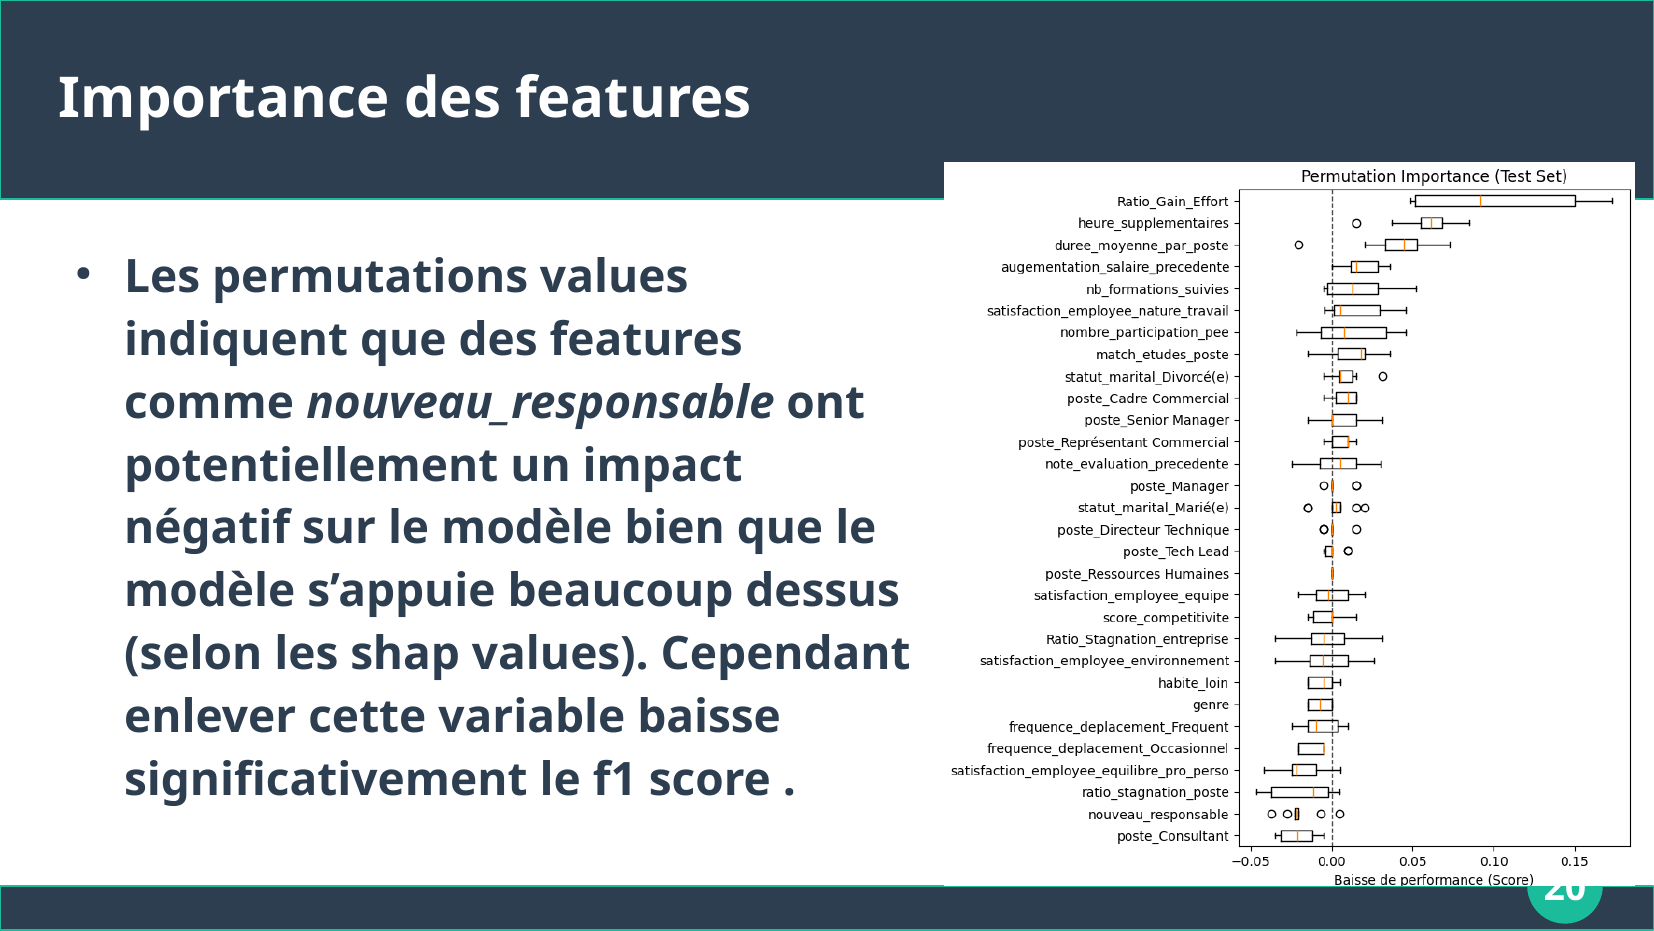

# Importance des features
Les permutations values indiquent que des features comme nouveau_responsable ont potentiellement un impact négatif sur le modèle bien que le modèle s’appuie beaucoup dessus (selon les shap values). Cependant enlever cette variable baisse significativement le f1 score .
20